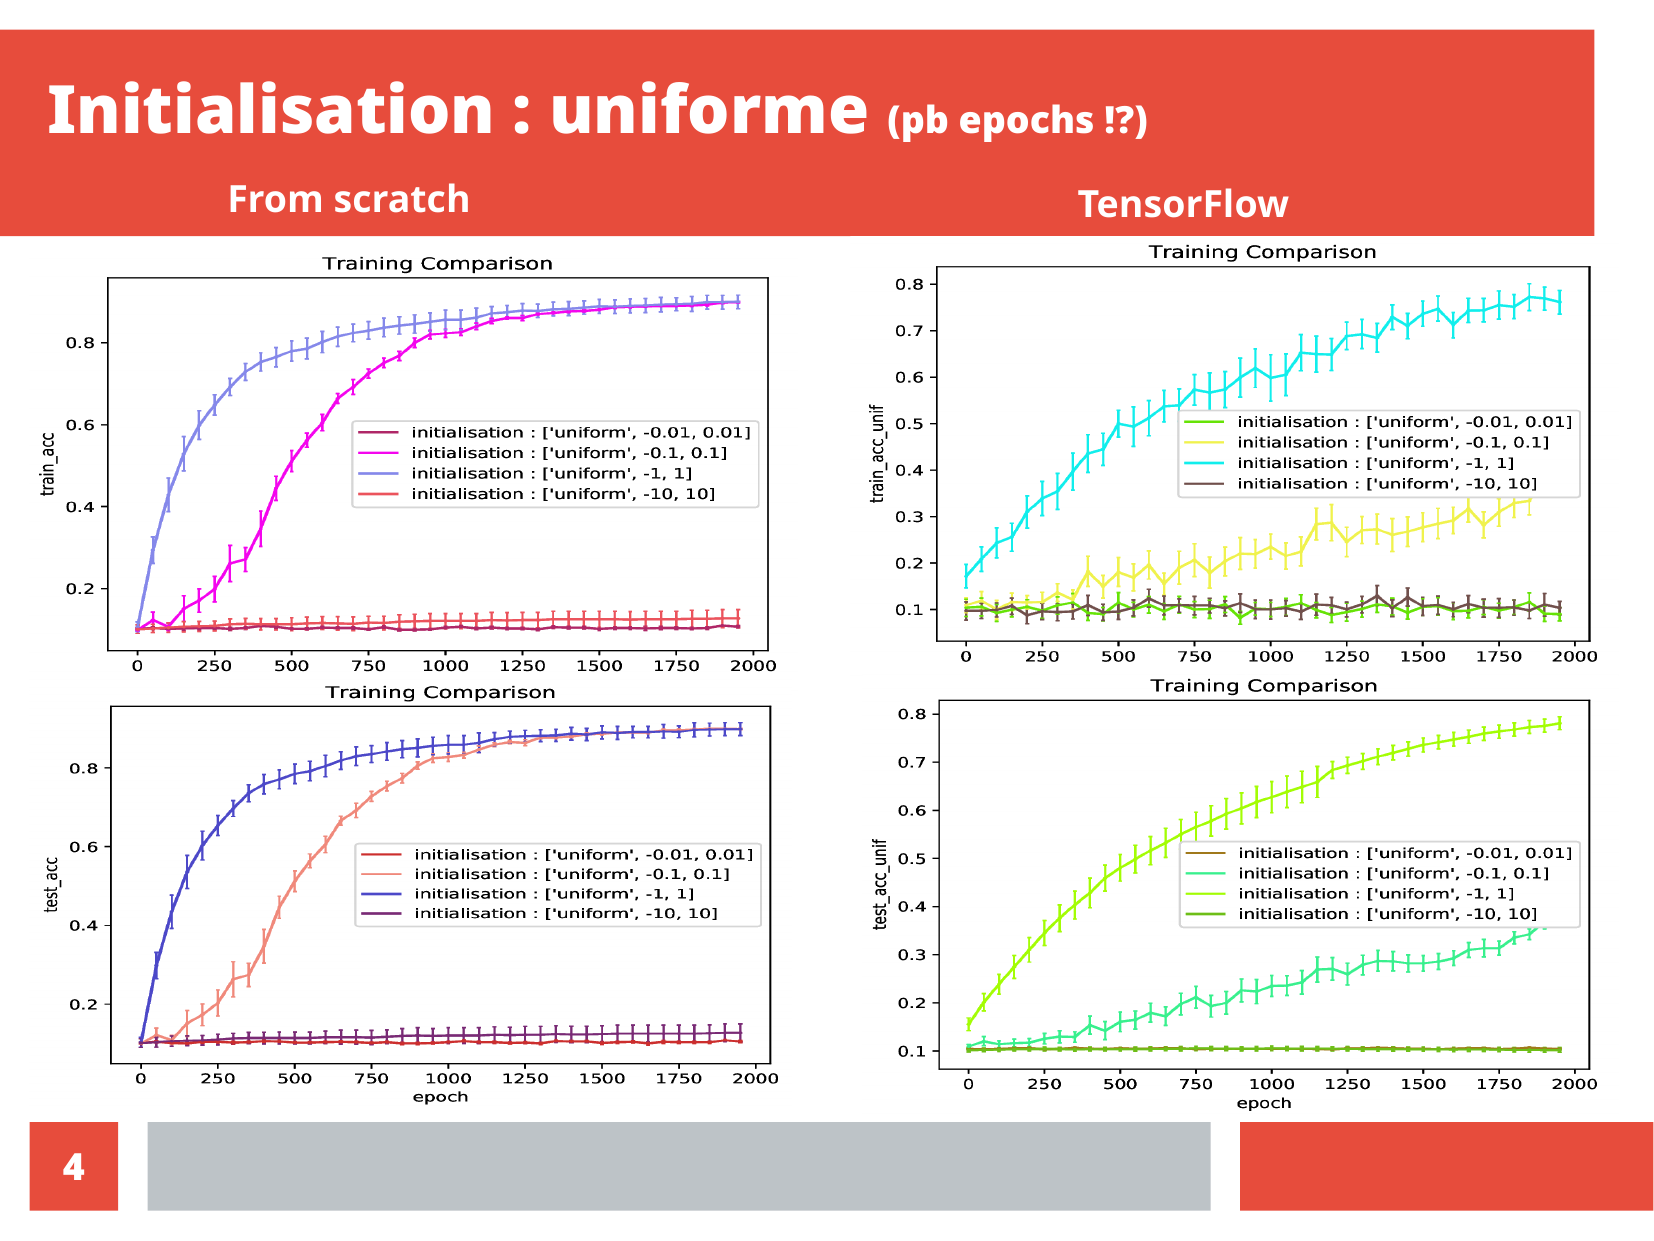

# Initialisation : uniforme (pb epochs !?)
From scratch
TensorFlow
4